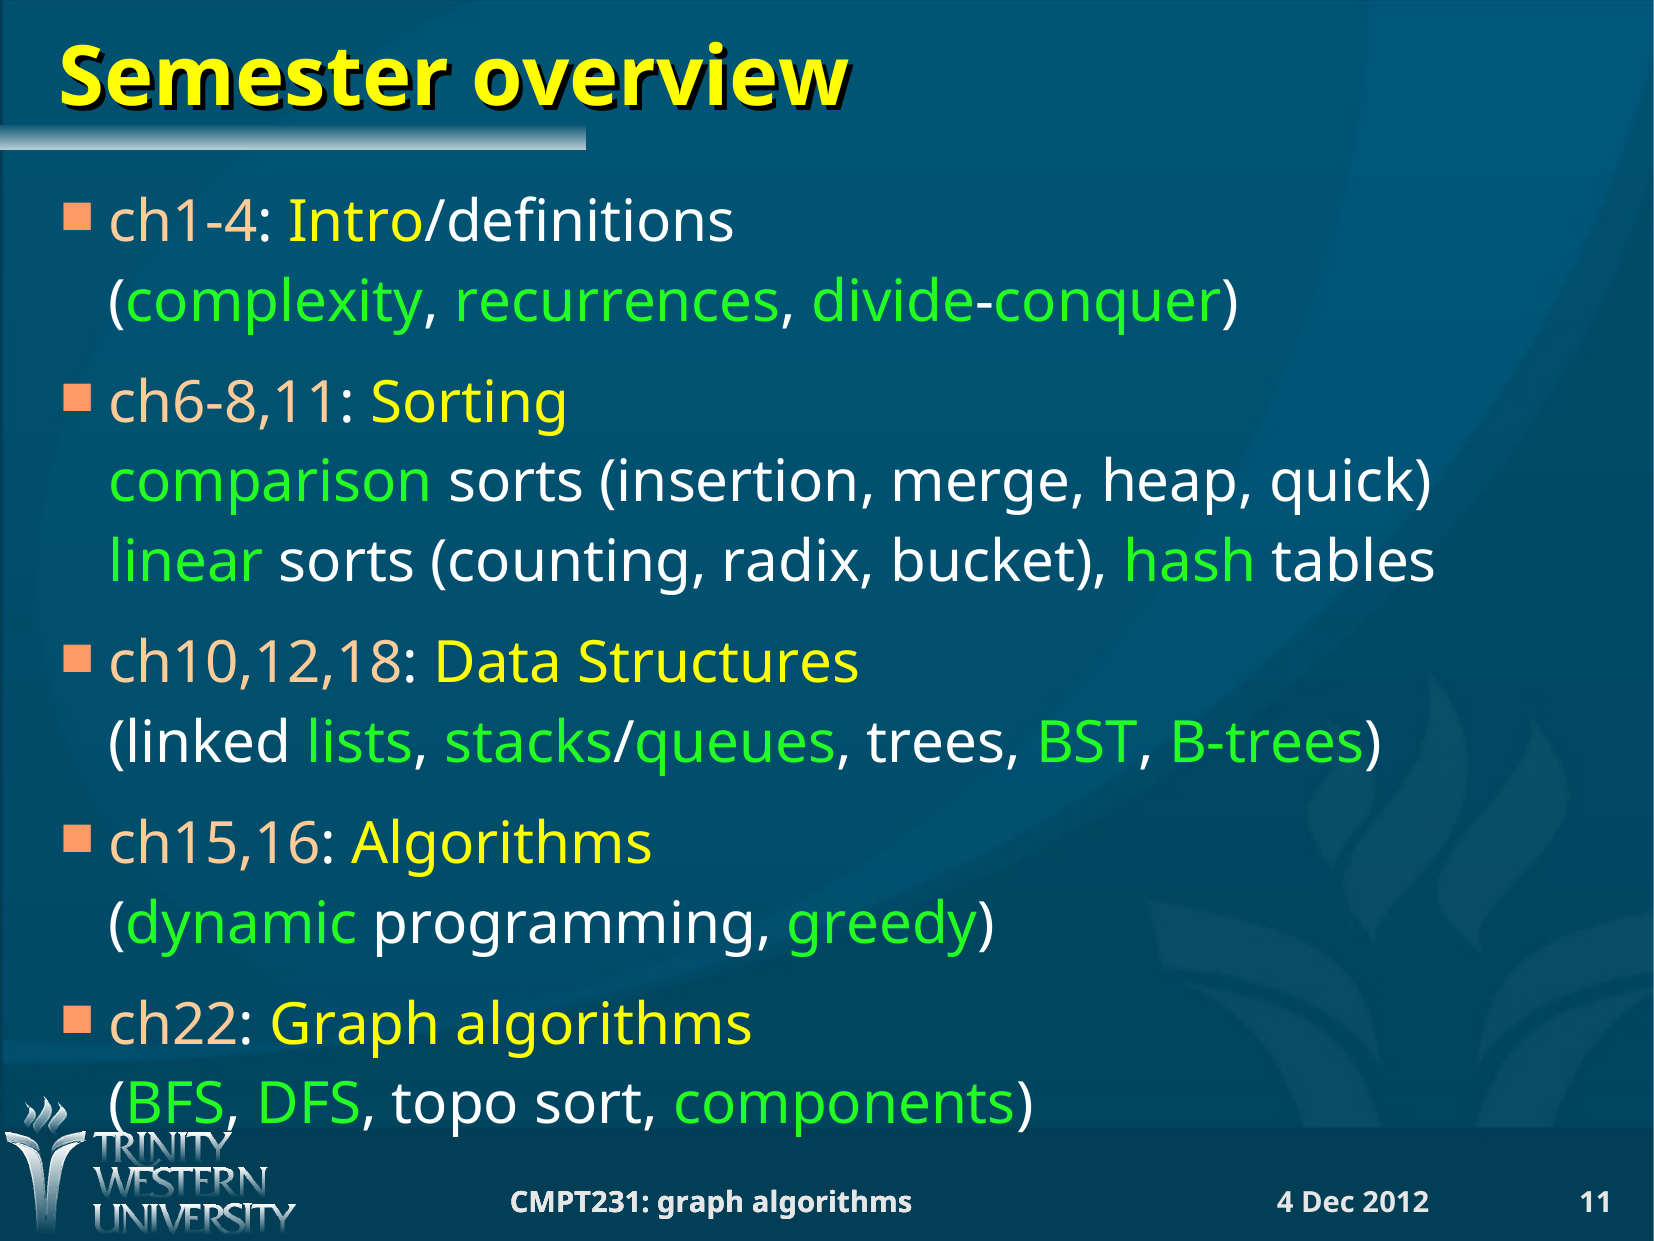

# Semester overview
ch1-4: Intro/definitions
(complexity, recurrences, divide-conquer)
ch6-8,11: Sorting
comparison sorts (insertion, merge, heap, quick)
linear sorts (counting, radix, bucket), hash tables
ch10,12,18: Data Structures
(linked lists, stacks/queues, trees, BST, B-trees)
ch15,16: Algorithms
(dynamic programming, greedy)
ch22: Graph algorithms
(BFS, DFS, topo sort, components)
CMPT231: graph algorithms
4 Dec 2012
11